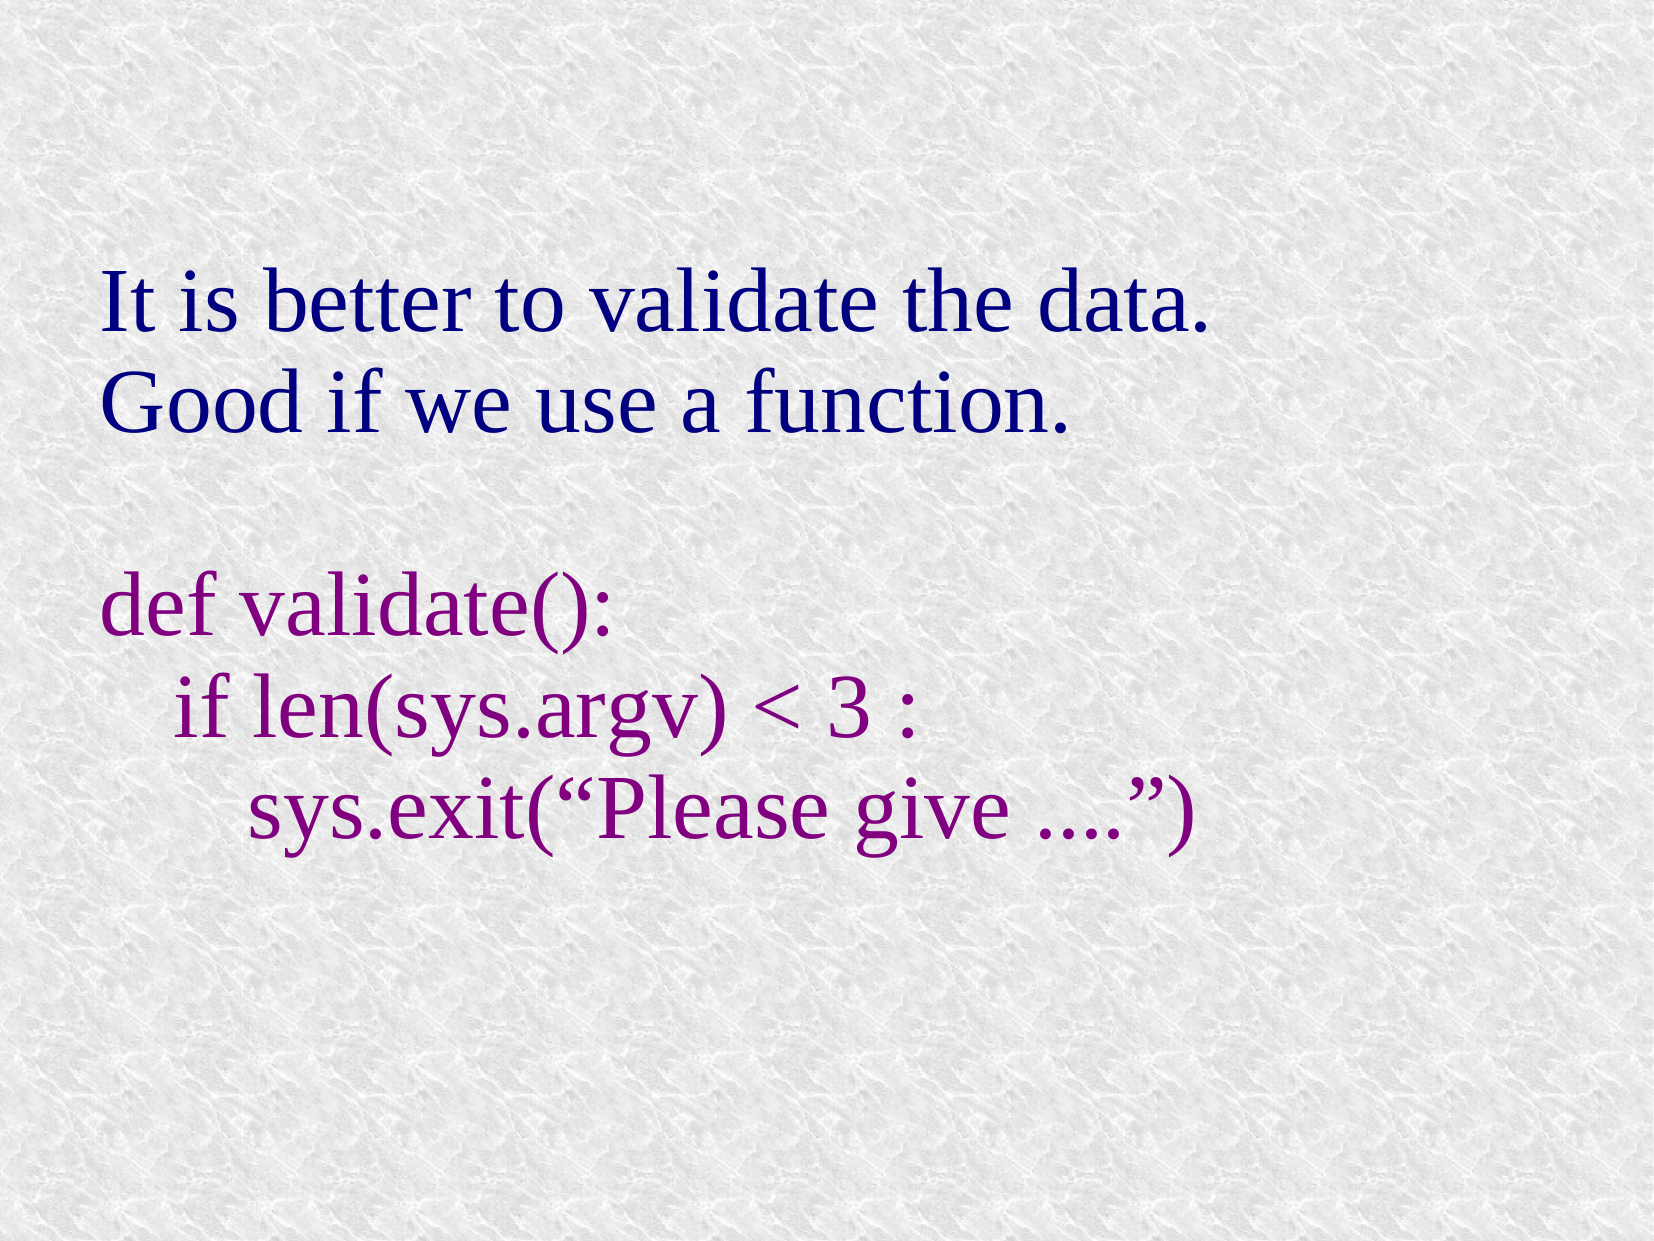

# It is better to validate the data. Good if we use a function. def validate(): if len(sys.argv) < 3 : sys.exit(“Please give ....”)